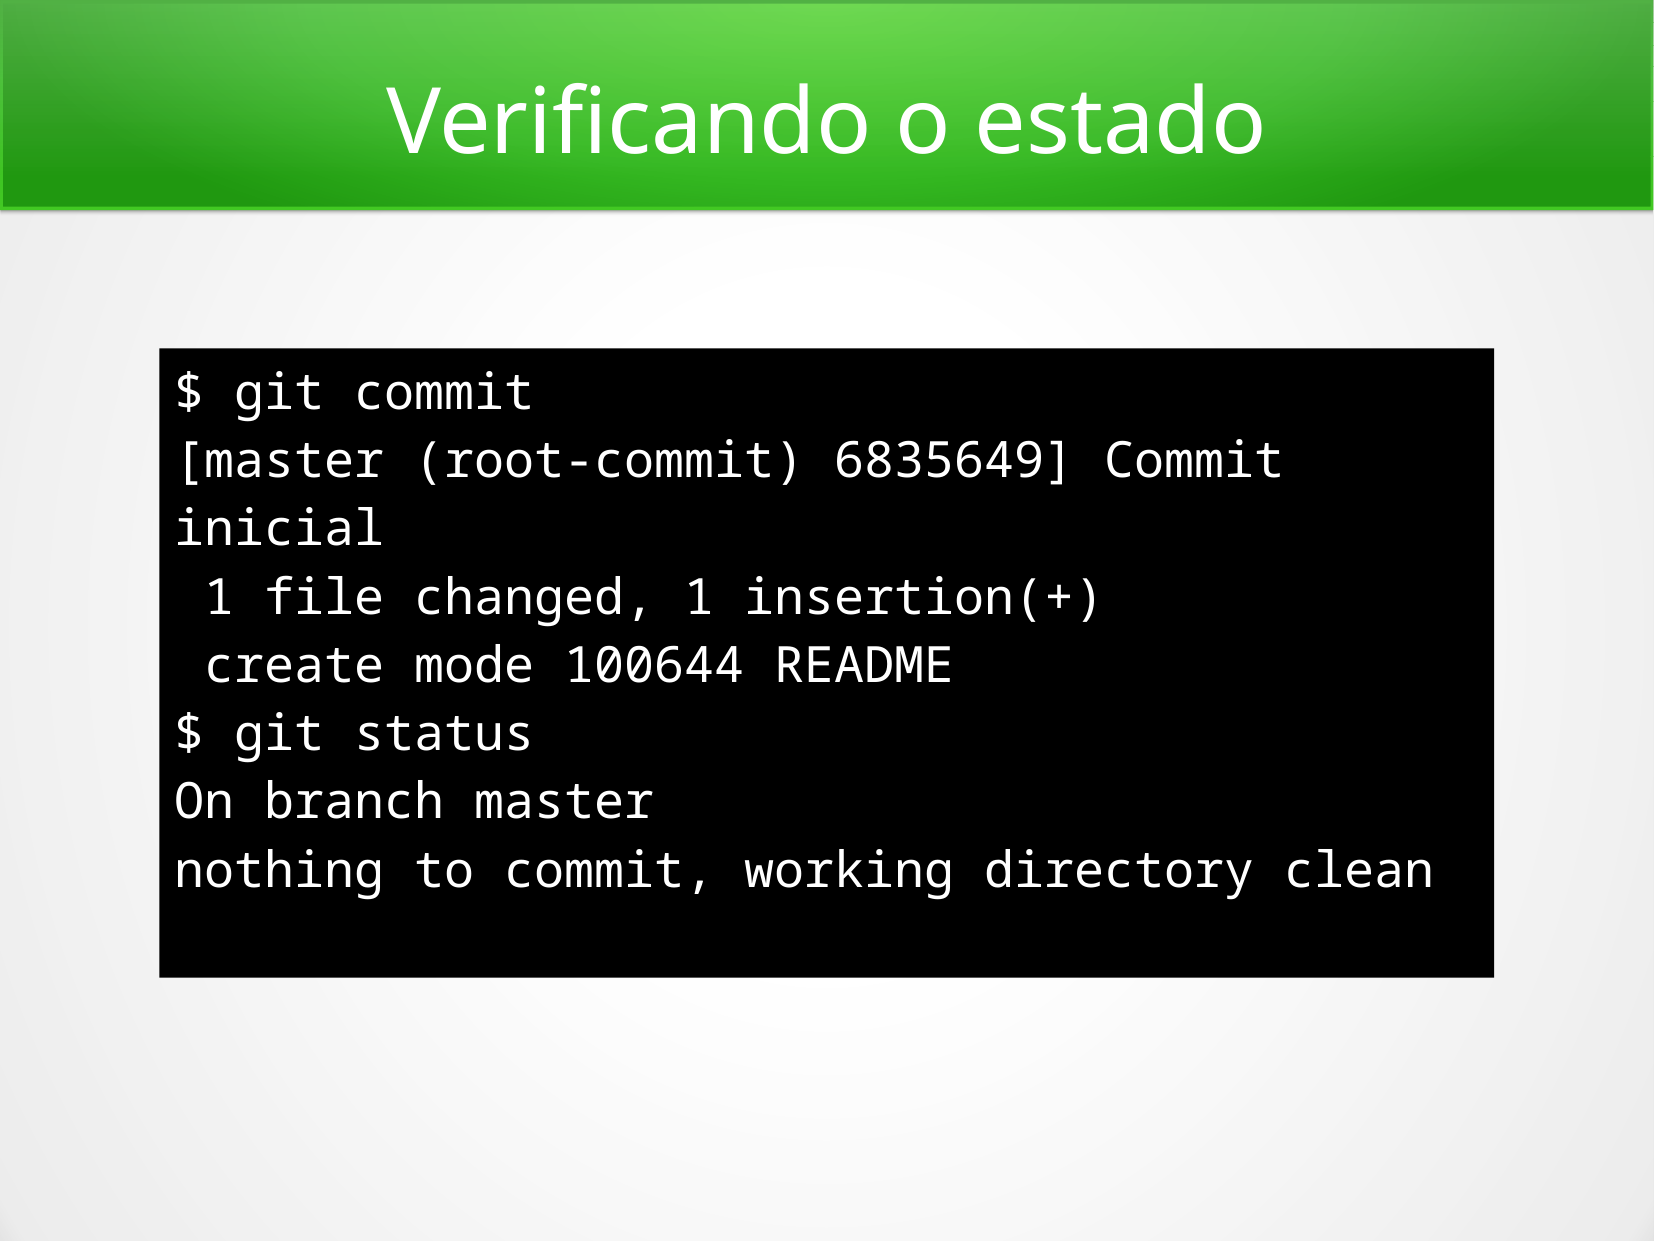

# Verificando o estado
$ git commit
[master (root-commit) 6835649] Commit inicial
 1 file changed, 1 insertion(+)
 create mode 100644 README
$ git status
On branch master
nothing to commit, working directory clean